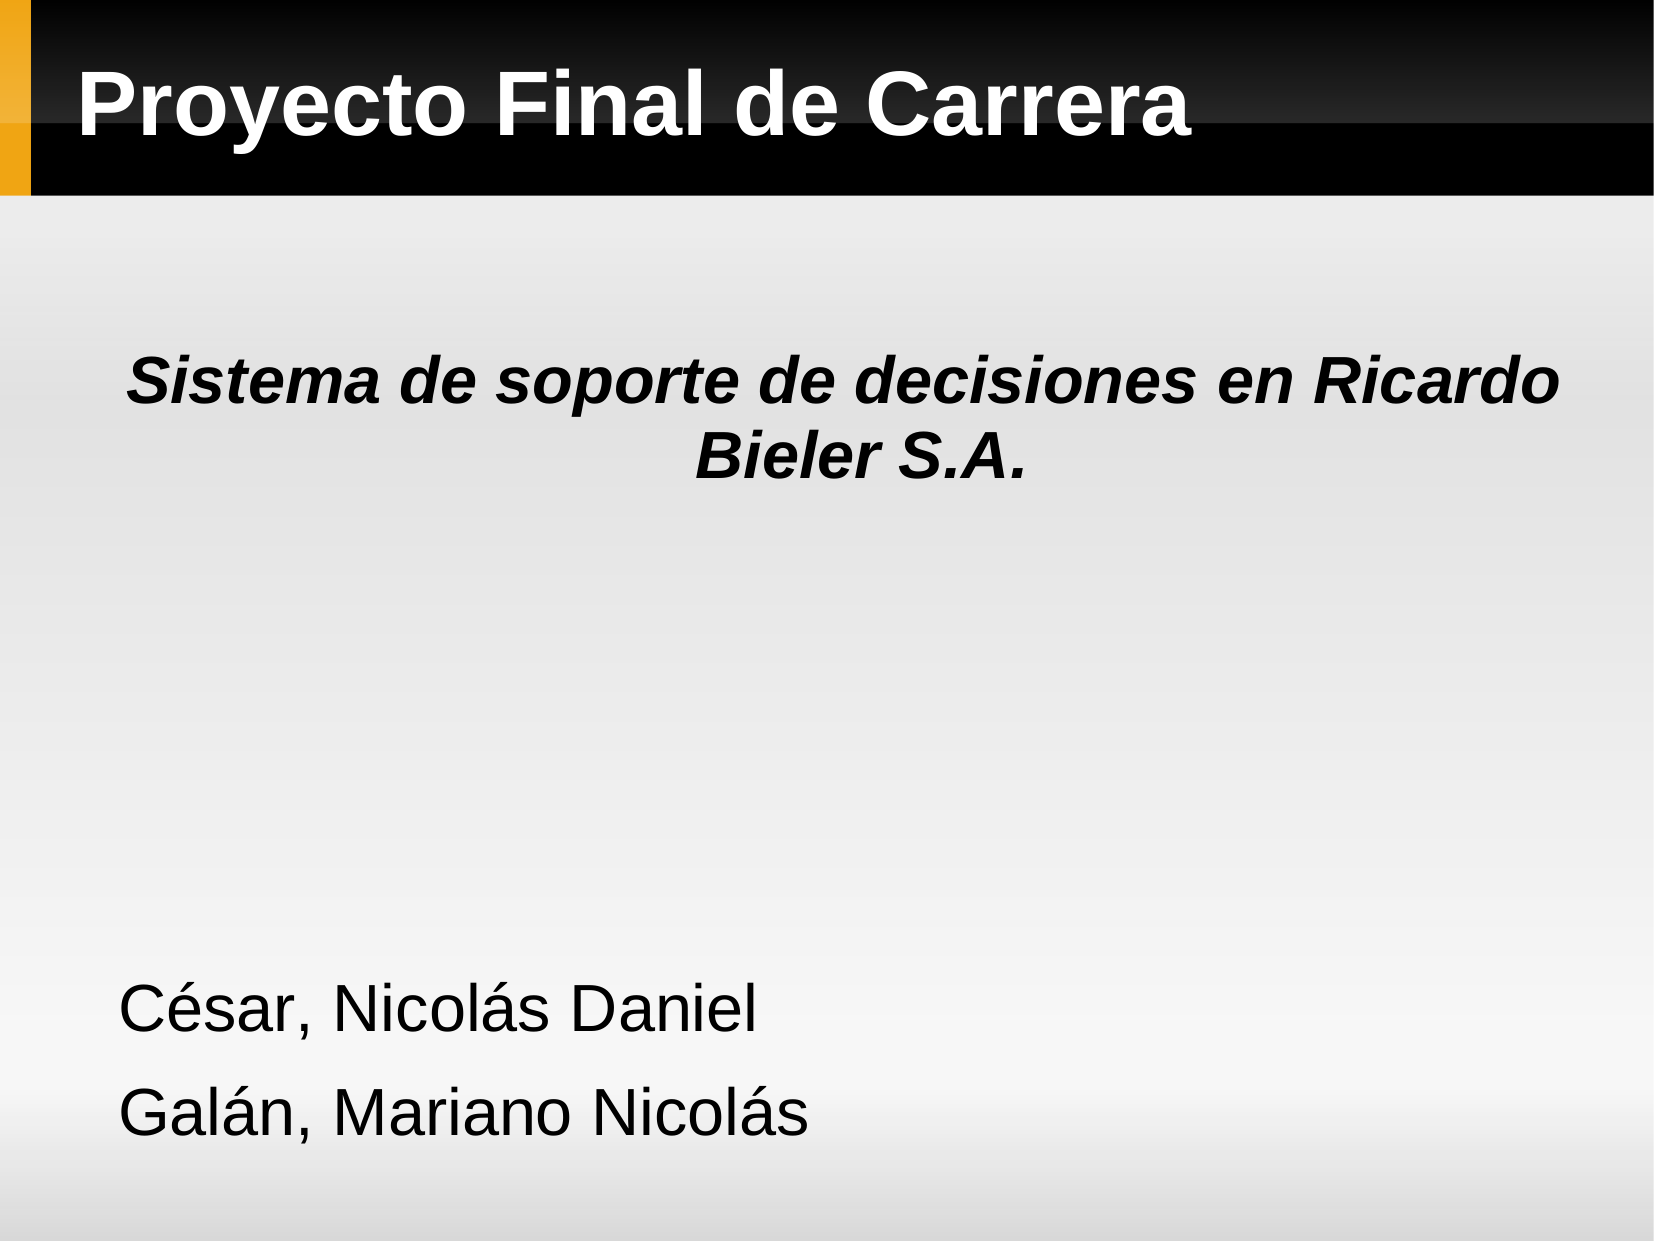

# Proyecto Final de Carrera
Sistema de soporte de decisiones en Ricardo Bieler S.A.
César, Nicolás Daniel
Galán, Mariano Nicolás